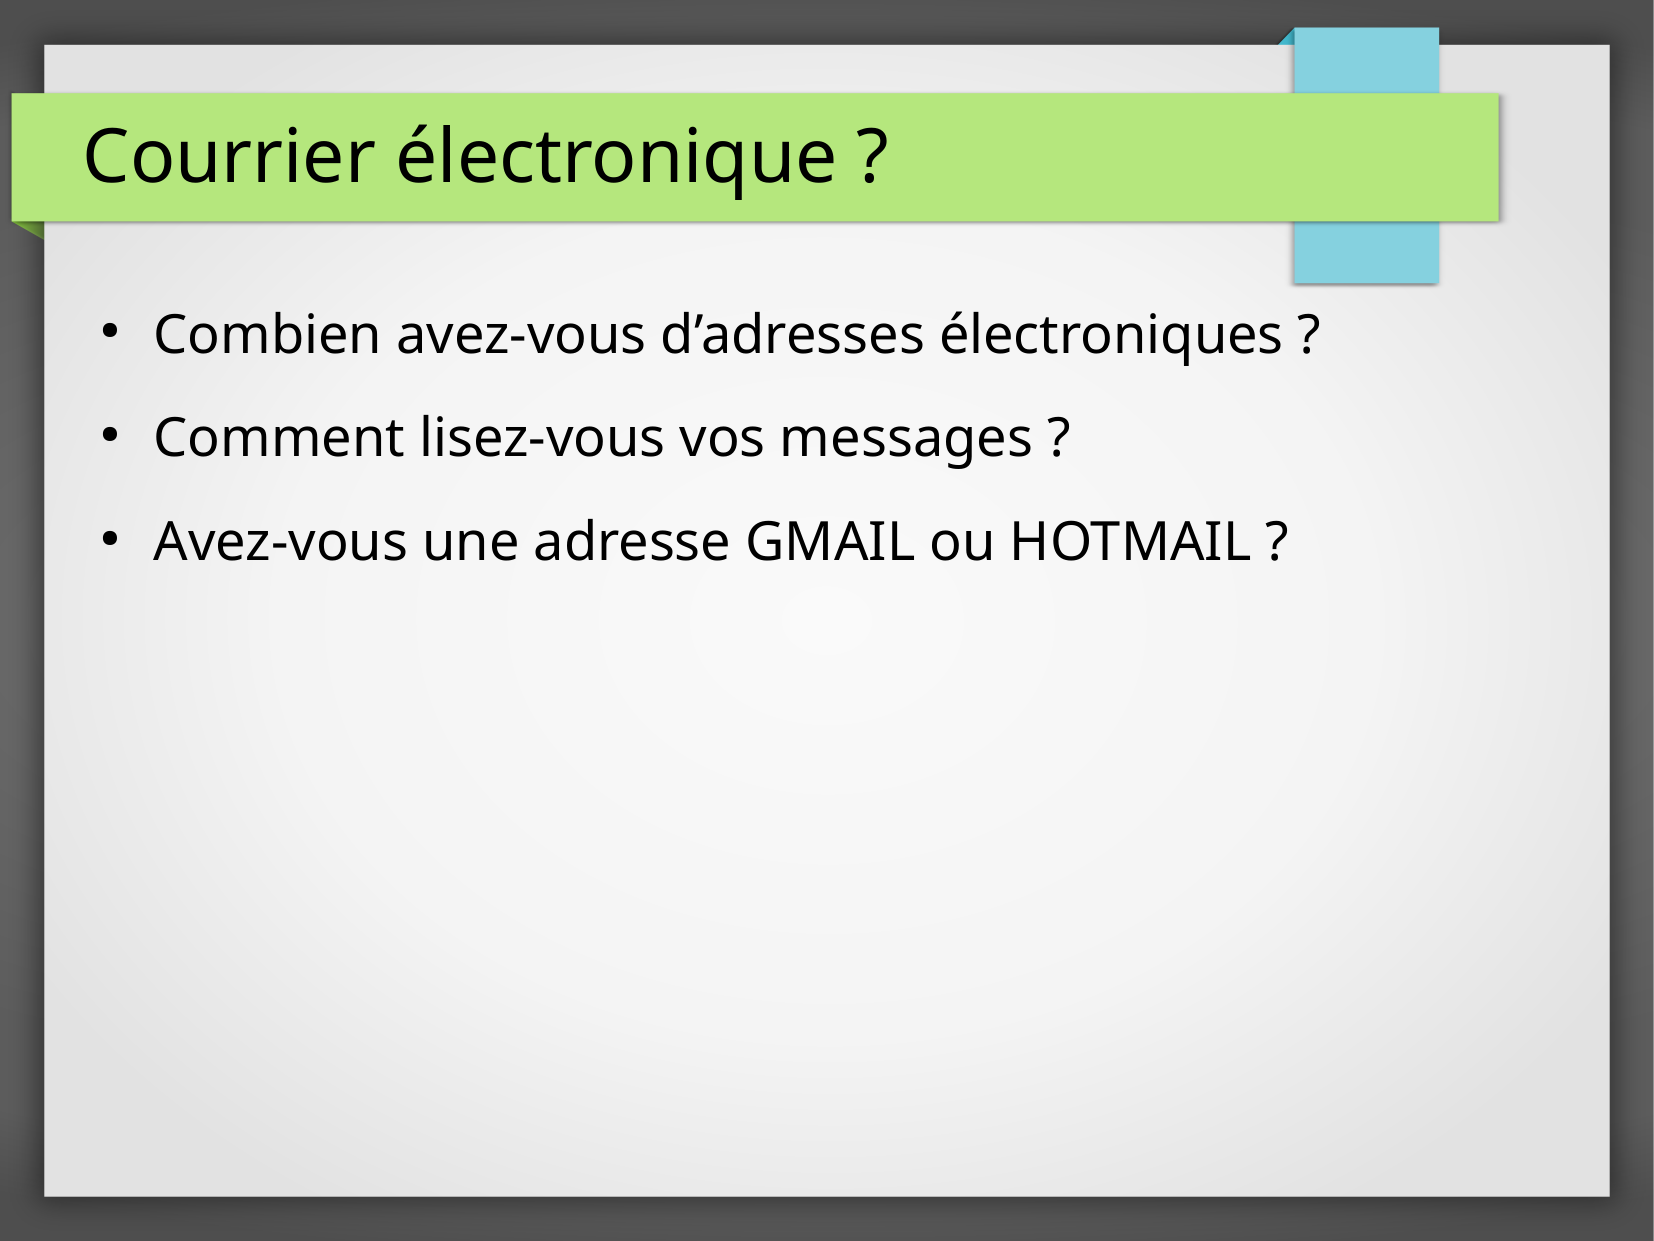

# Courrier électronique ?
Combien avez-vous d’adresses électroniques ?
Comment lisez-vous vos messages ?
Avez-vous une adresse GMAIL ou HOTMAIL ?